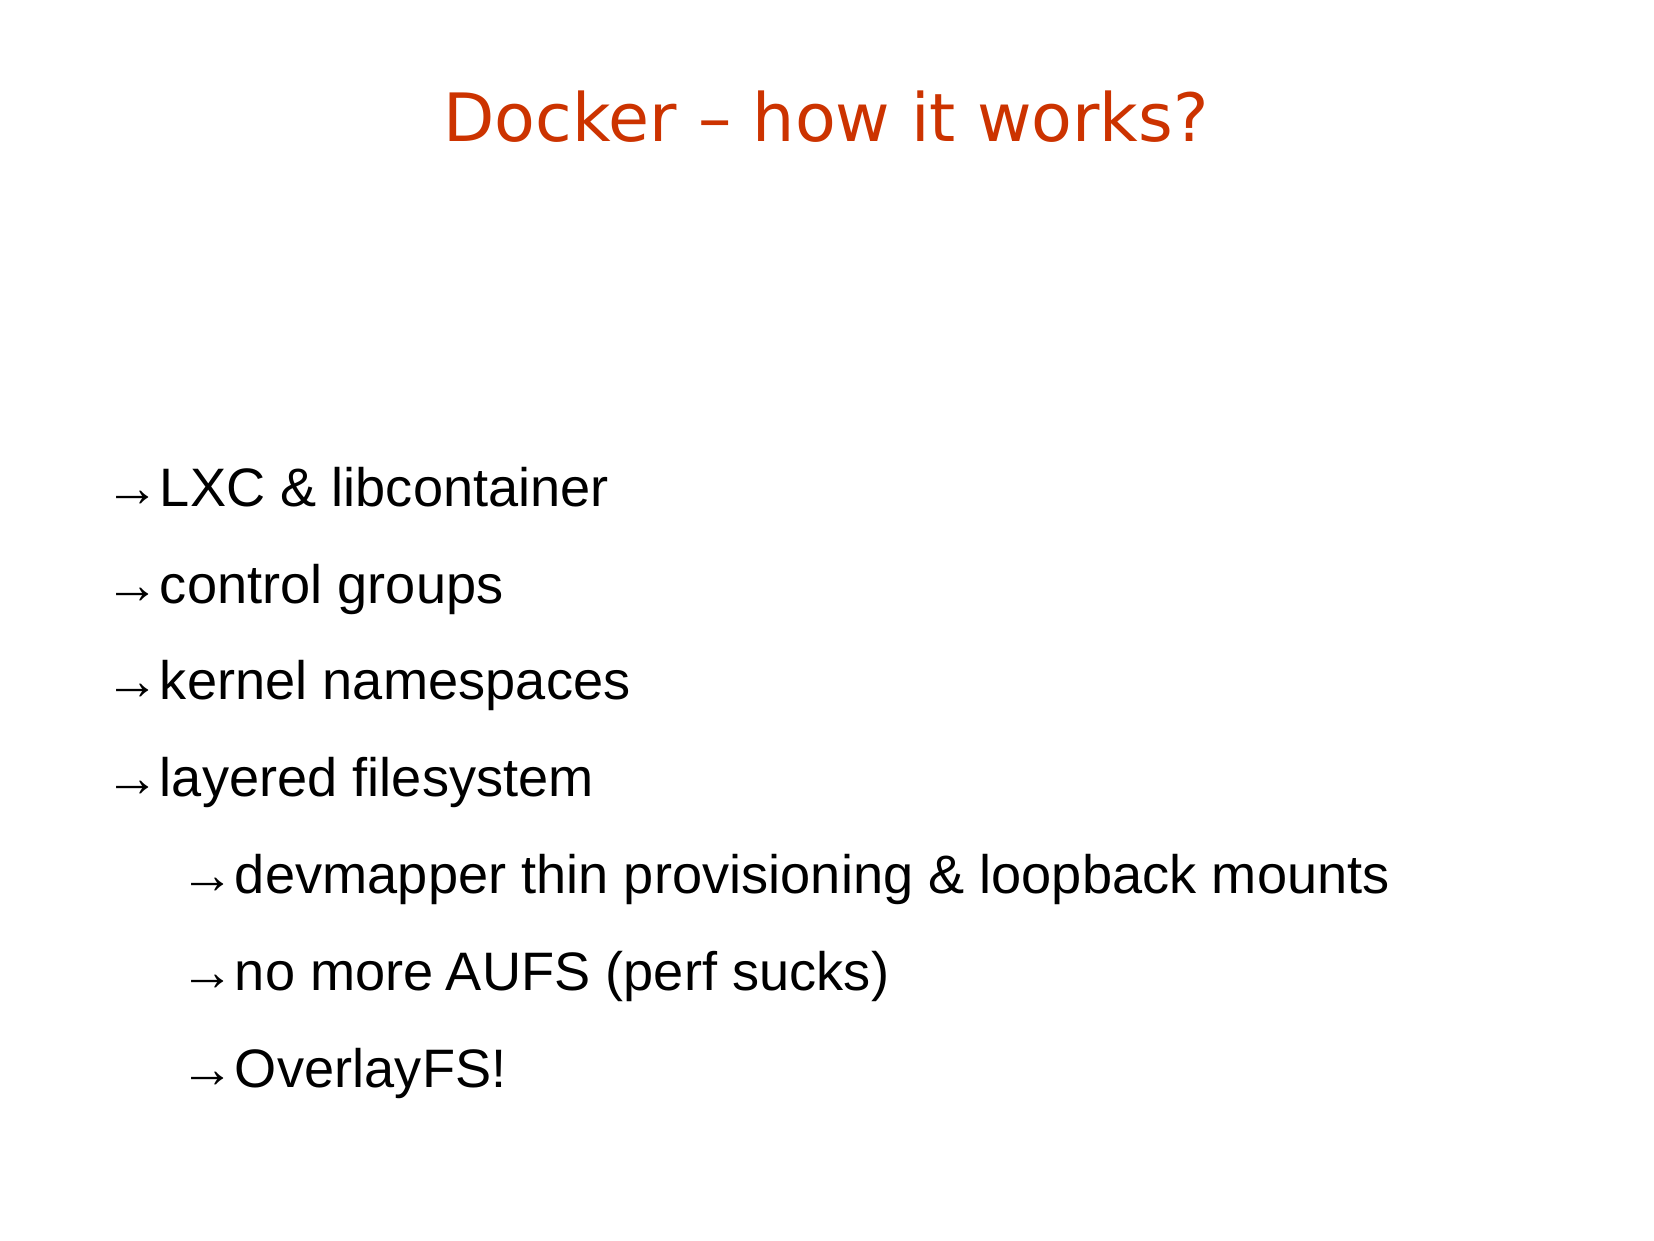

Docker – how it works?
→LXC & libcontainer
→control groups
→kernel namespaces
→layered filesystem
	→devmapper thin provisioning & loopback mounts
	→no more AUFS (perf sucks)
	→OverlayFS!